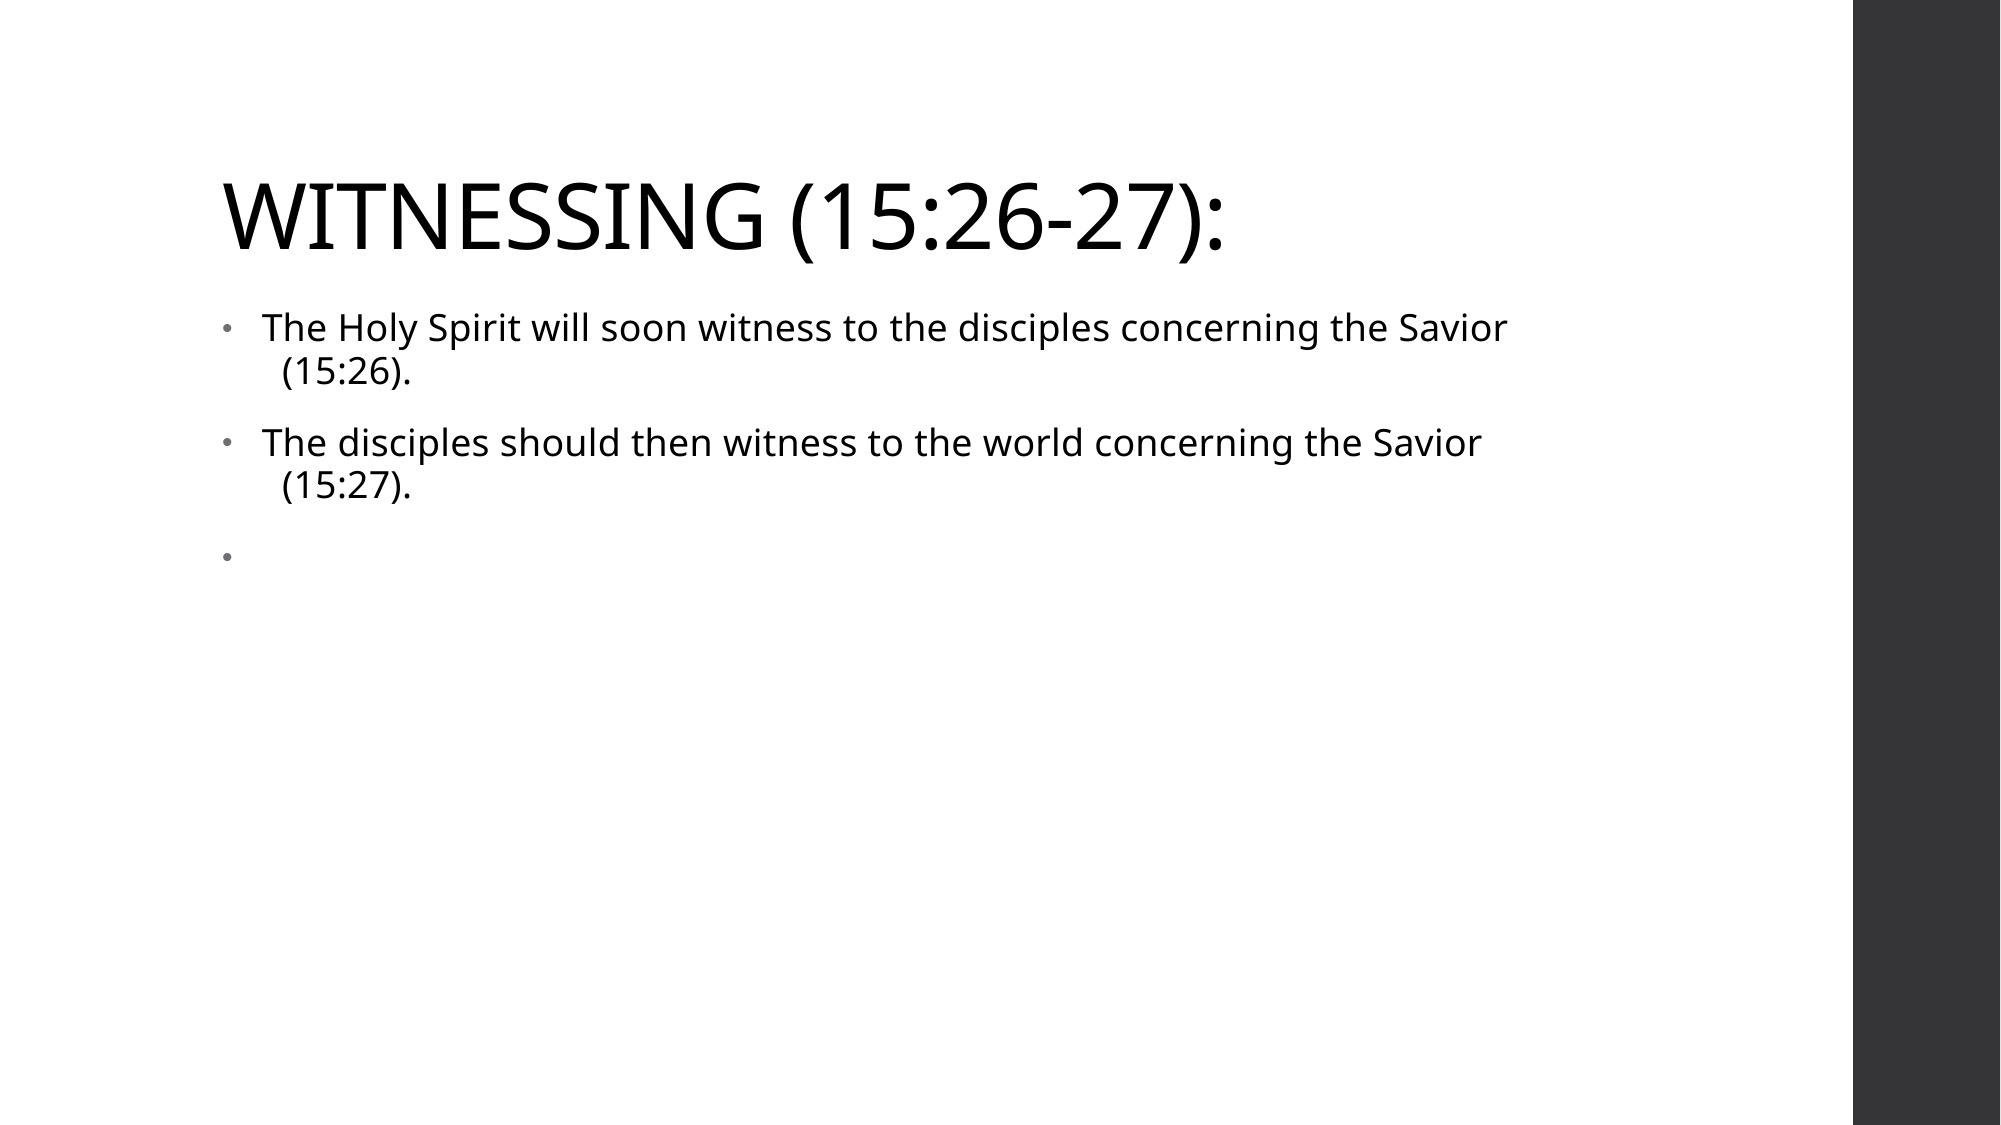

# WITNESSING (15:26-27):
 The Holy Spirit will soon witness to the disciples concerning the Savior (15:26).
 The disciples should then witness to the world concerning the Savior (15:27).